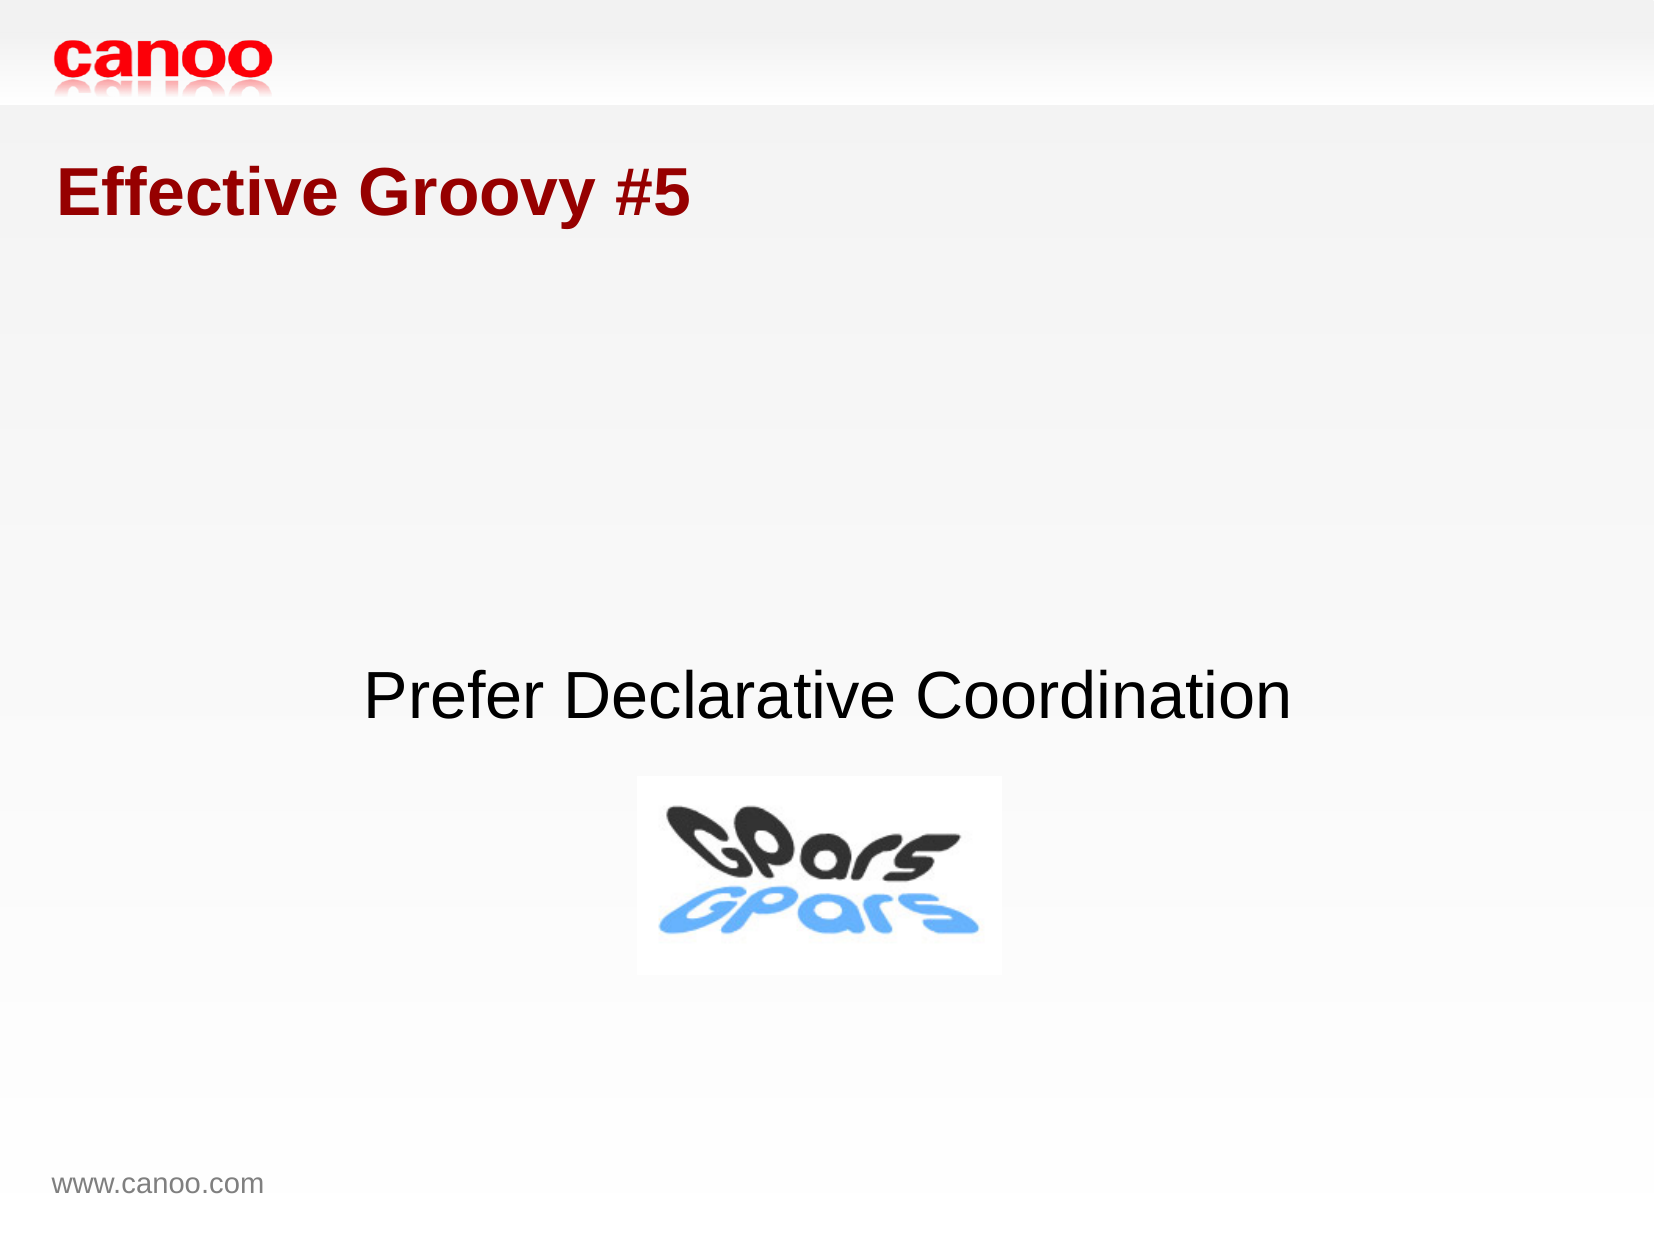

# Effective Groovy #5
Prefer Declarative Coordination